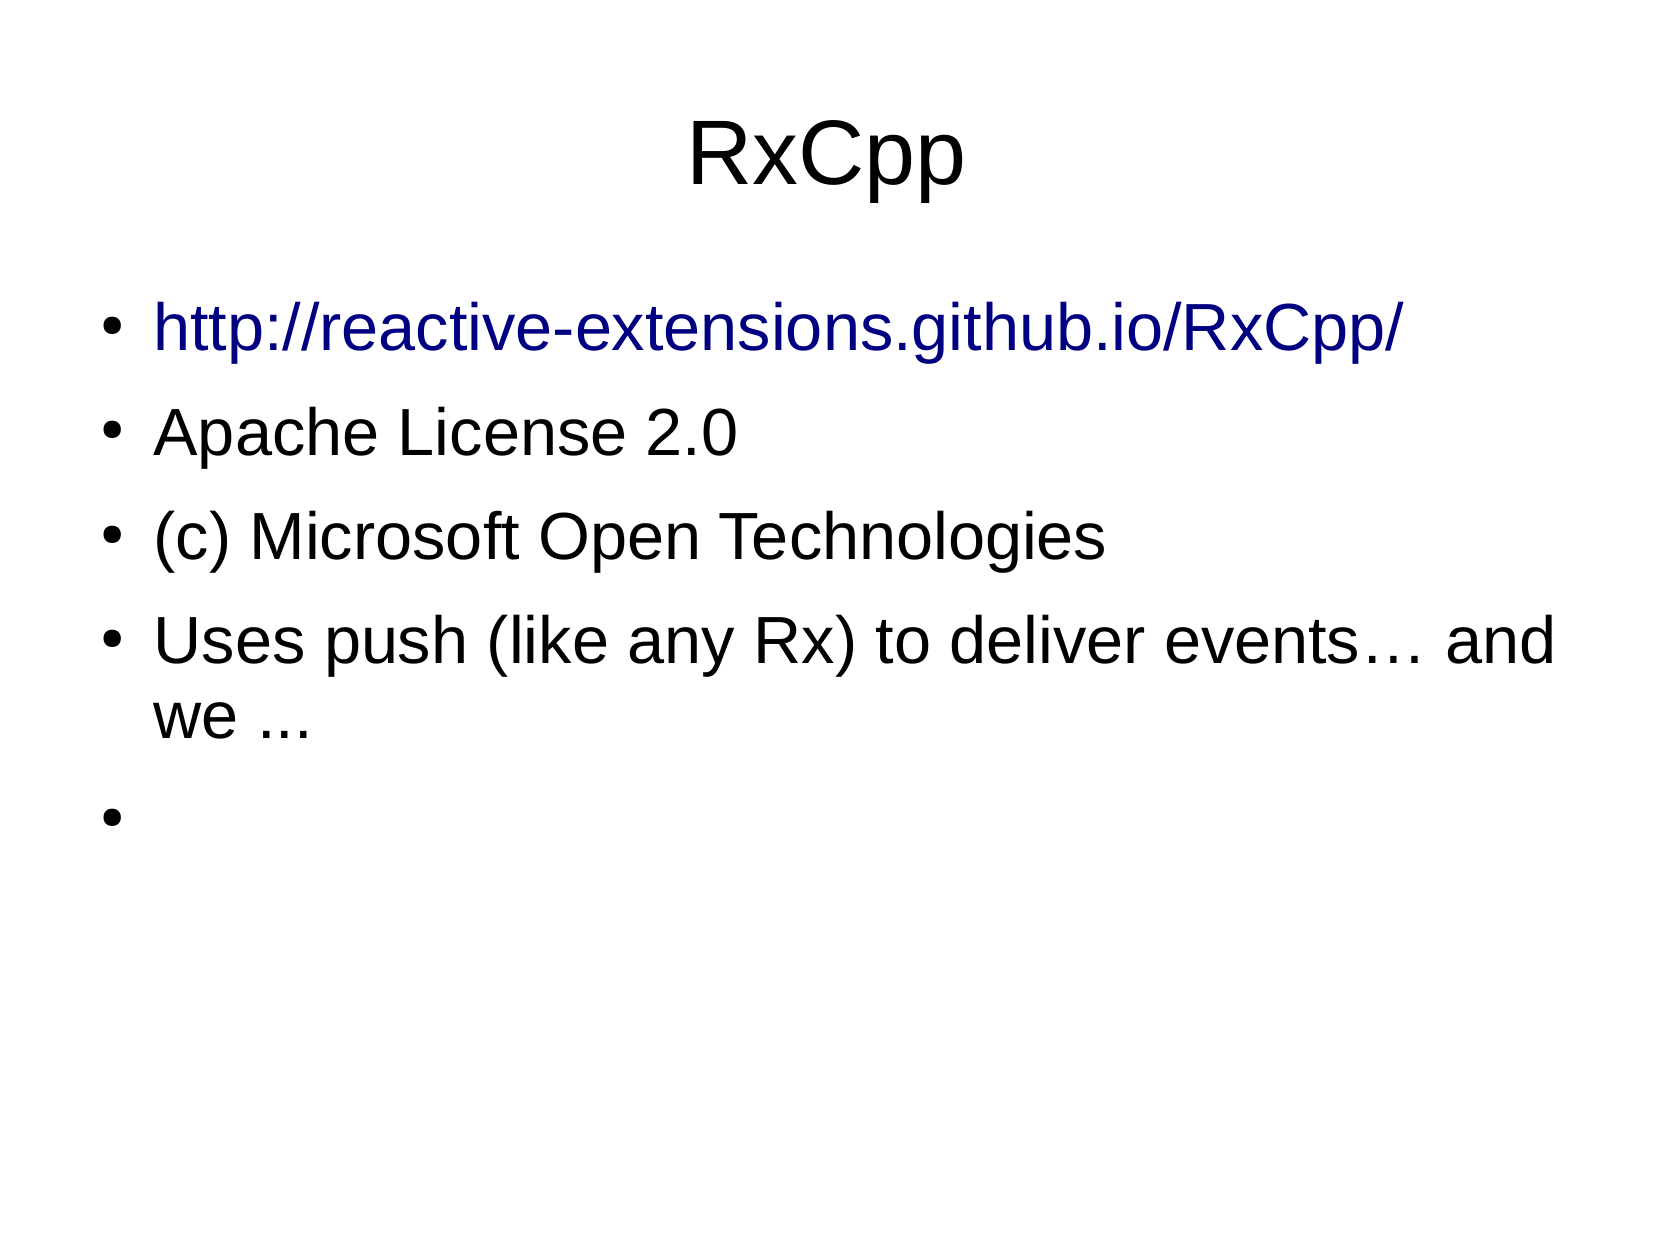

# RxCpp
http://reactive-extensions.github.io/RxCpp/
Apache License 2.0
(c) Microsoft Open Technologies
Uses push (like any Rx) to deliver events… and we ...